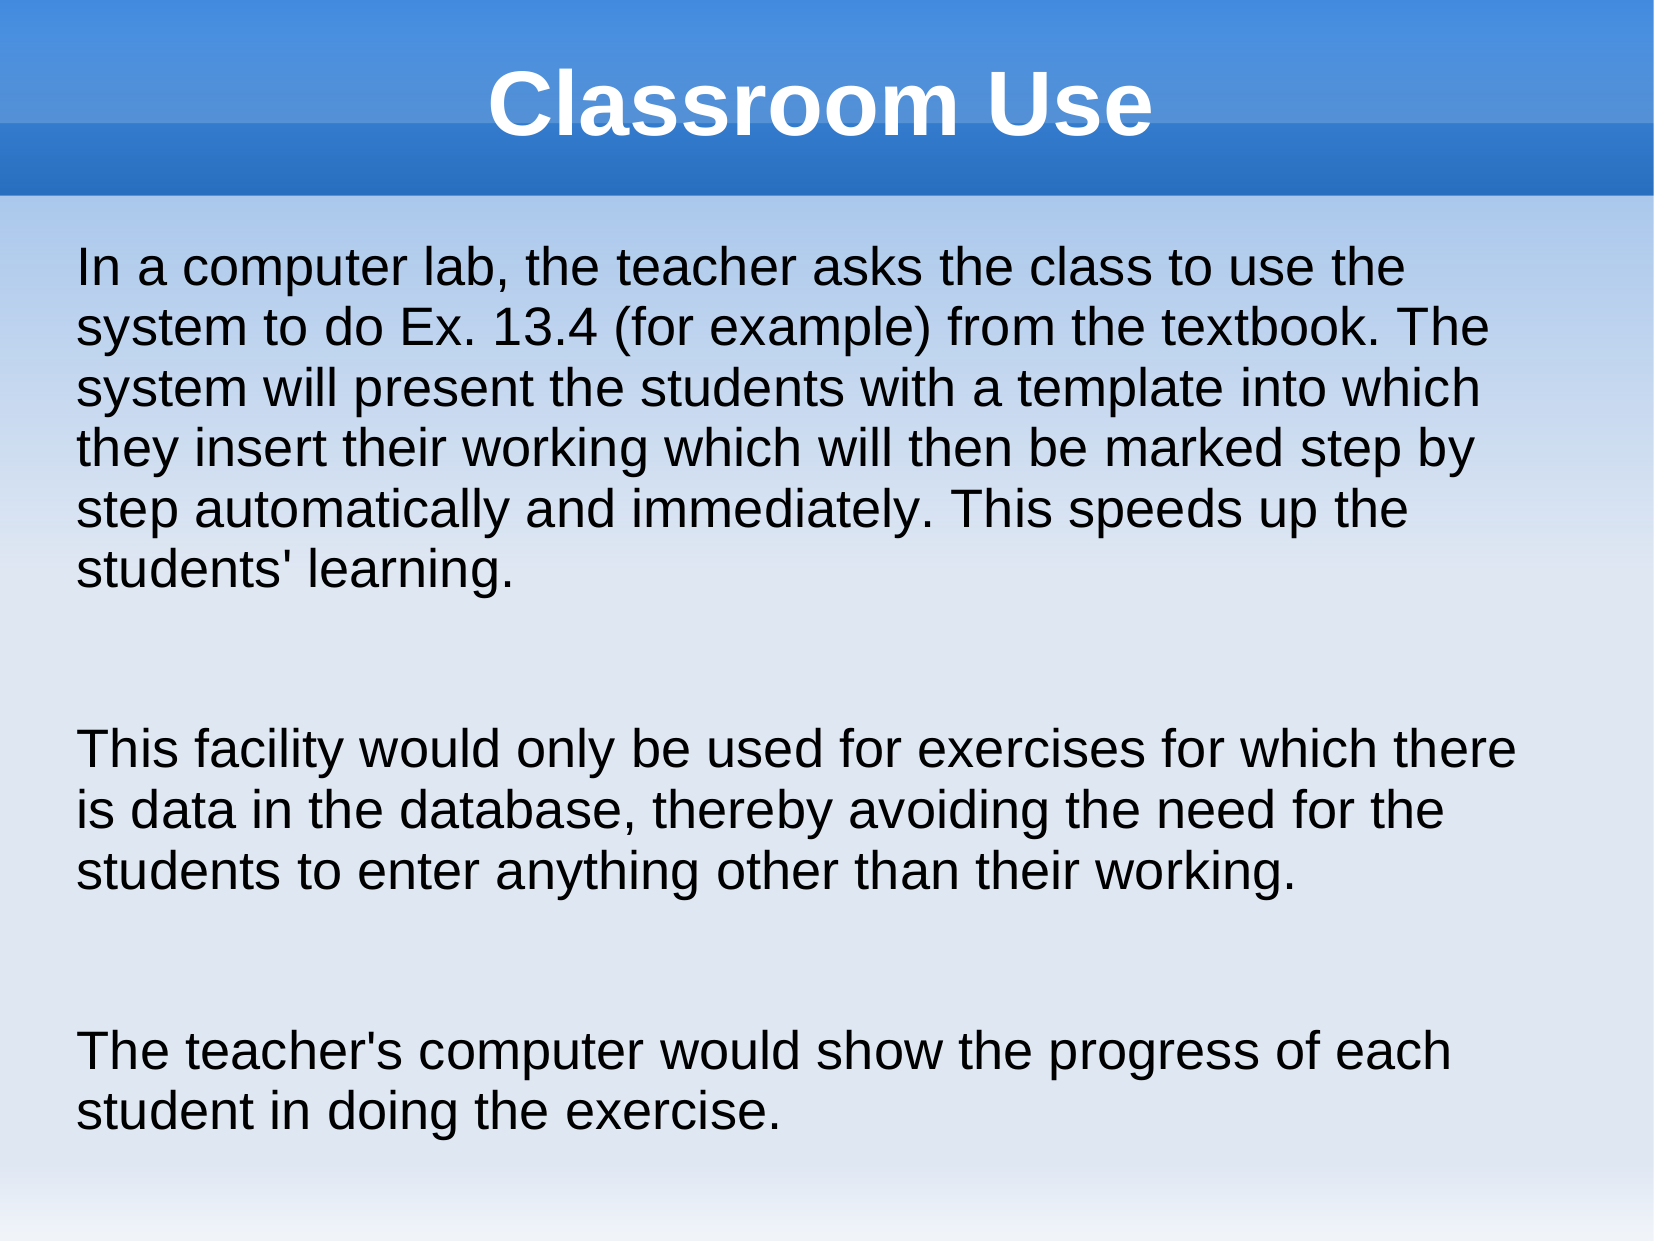

# Classroom Use
In a computer lab, the teacher asks the class to use the system to do Ex. 13.4 (for example) from the textbook. The system will present the students with a template into which they insert their working which will then be marked step by step automatically and immediately. This speeds up the students' learning.
This facility would only be used for exercises for which there is data in the database, thereby avoiding the need for the students to enter anything other than their working.
The teacher's computer would show the progress of each student in doing the exercise.